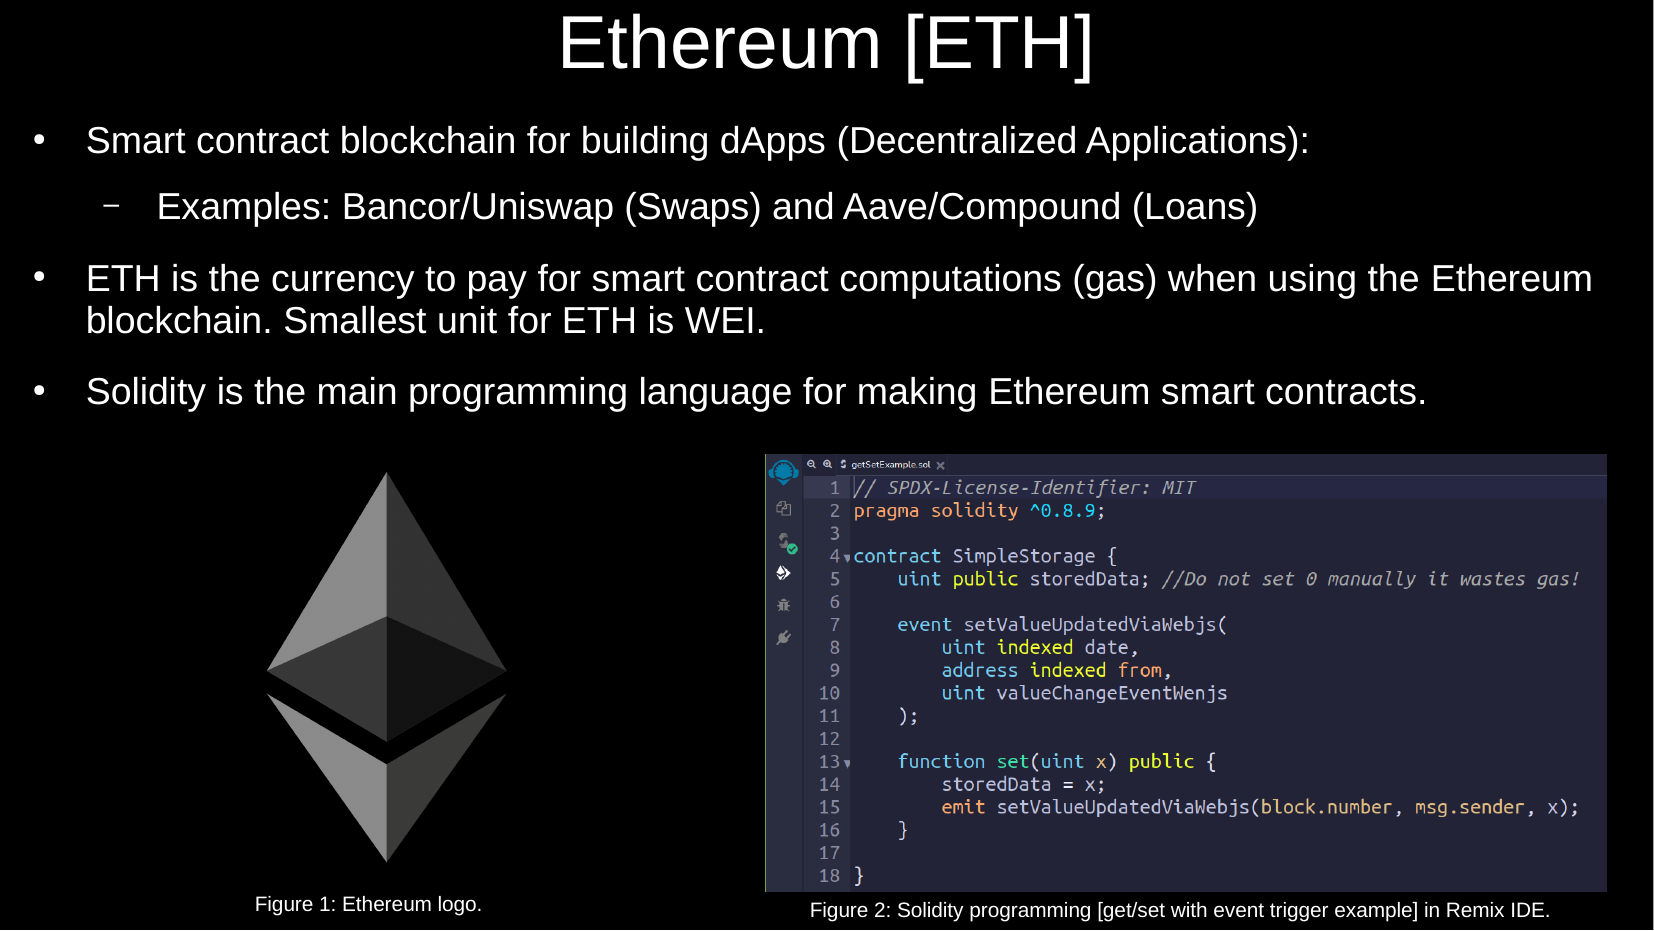

# Ethereum [ETH]
Smart contract blockchain for building dApps (Decentralized Applications):
Examples: Bancor/Uniswap (Swaps) and Aave/Compound (Loans)
ETH is the currency to pay for smart contract computations (gas) when using the Ethereum blockchain. Smallest unit for ETH is WEI.
Solidity is the main programming language for making Ethereum smart contracts.
Figure 1: Ethereum logo.
Figure 2: Solidity programming [get/set with event trigger example] in Remix IDE.